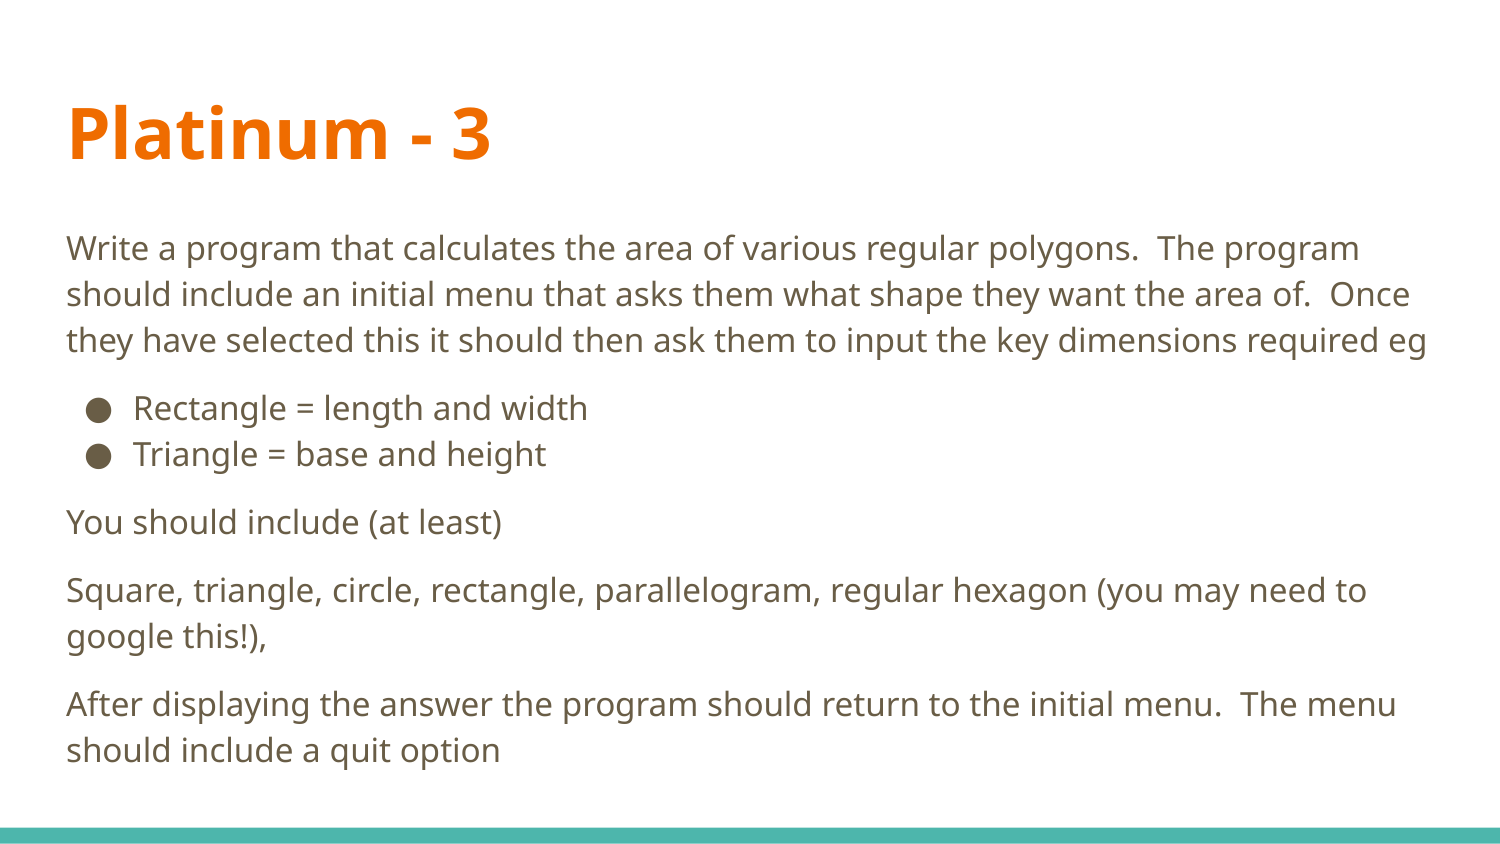

# Platinum - 3
Write a program that calculates the area of various regular polygons. The program should include an initial menu that asks them what shape they want the area of. Once they have selected this it should then ask them to input the key dimensions required eg
Rectangle = length and width
Triangle = base and height
You should include (at least)
Square, triangle, circle, rectangle, parallelogram, regular hexagon (you may need to google this!),
After displaying the answer the program should return to the initial menu. The menu should include a quit option